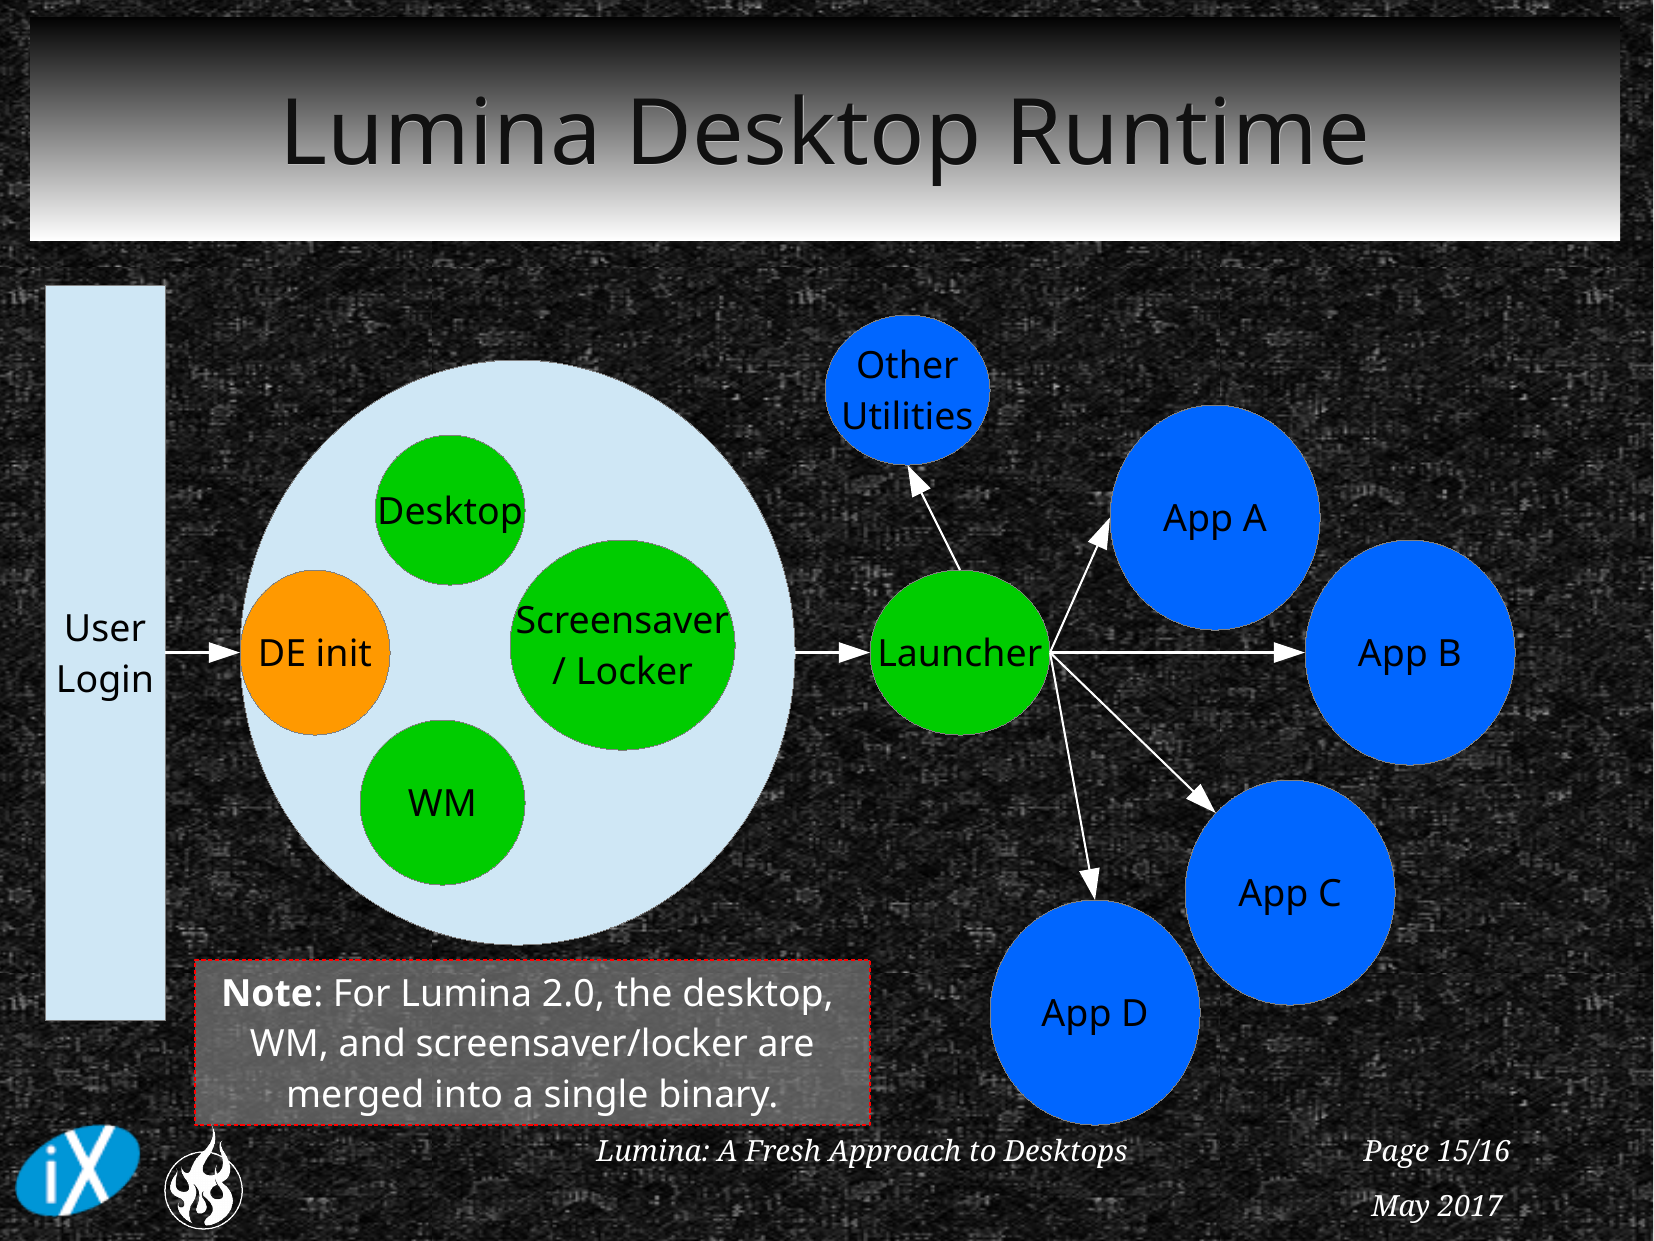

# Lumina Desktop Runtime
User
Login
Other
Utilities
App A
Desktop
Screensaver
/ Locker
App B
DE init
Launcher
WM
App C
App D
Note: For Lumina 2.0, the desktop,
WM, and screensaver/locker are
merged into a single binary.
Lumina: A Fresh Approach to Desktops
15
May 2017